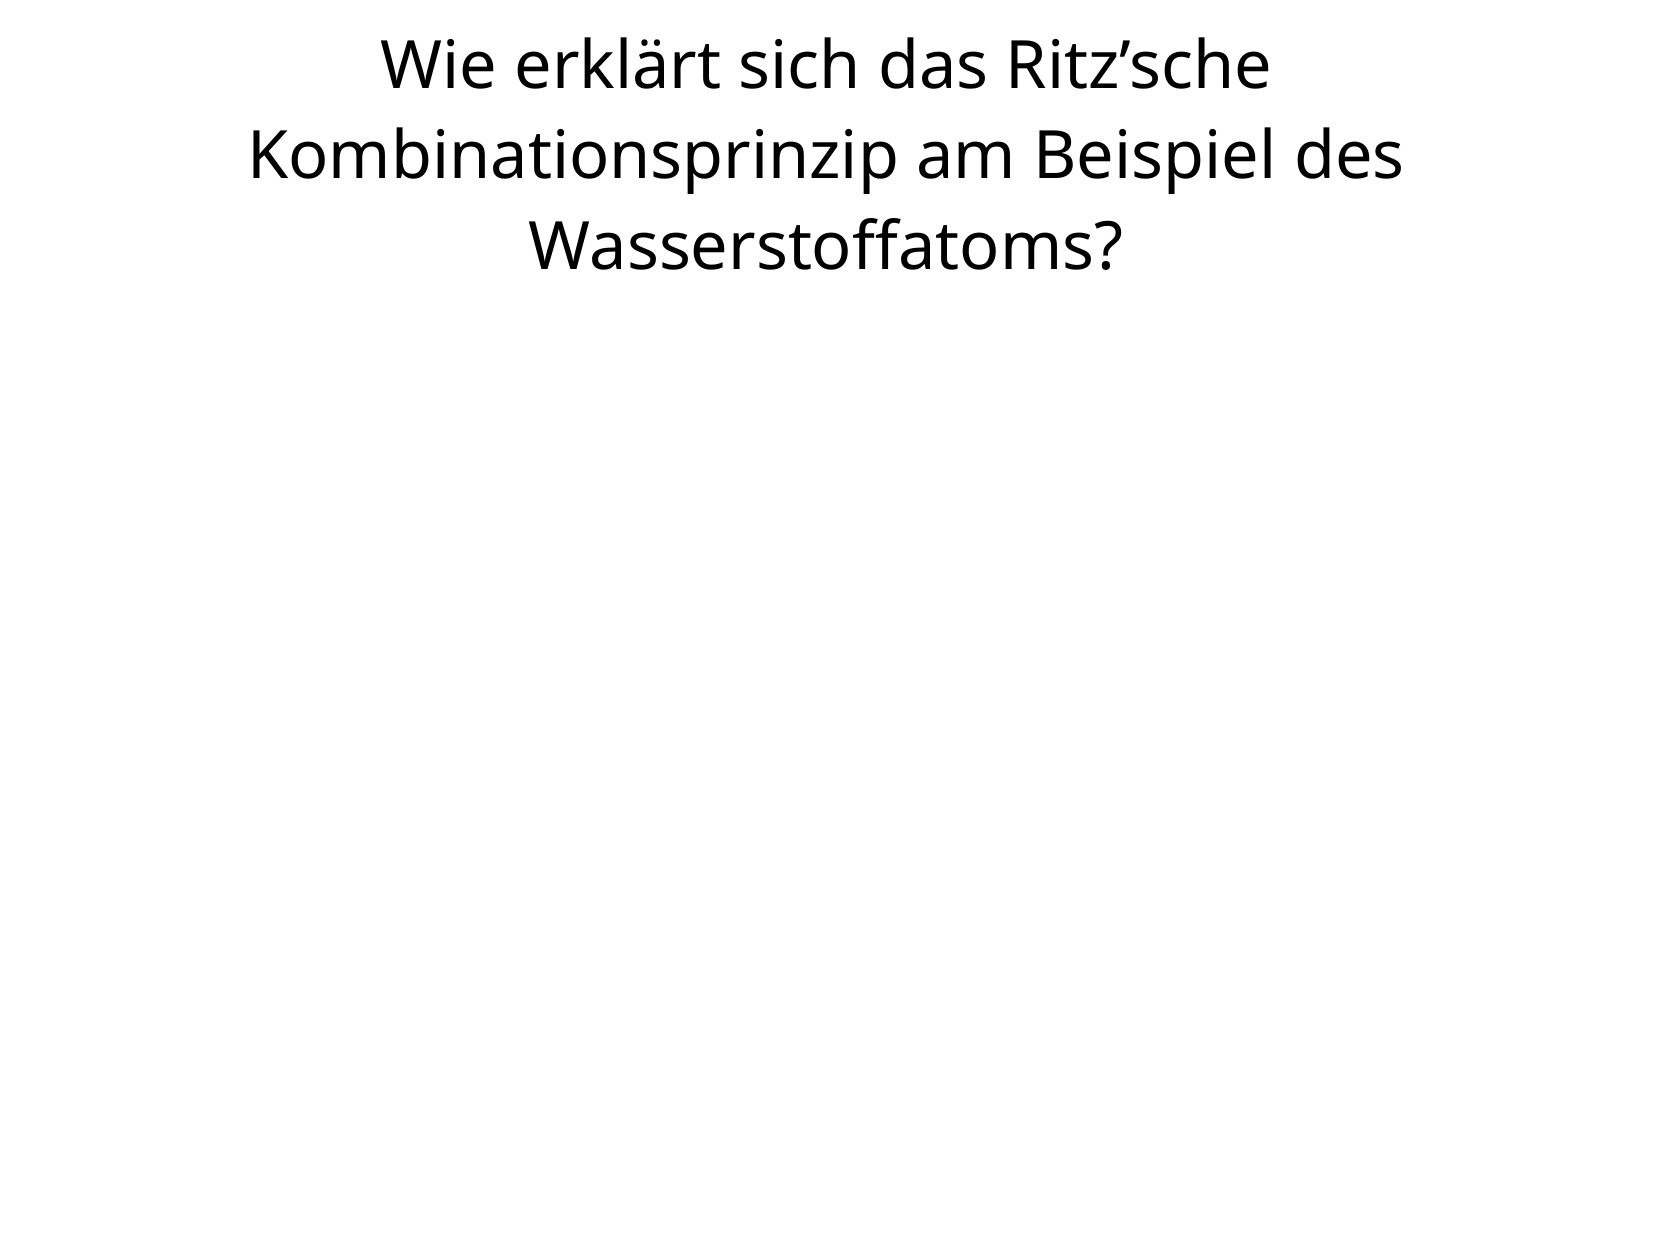

# Wie erklärt sich das Ritz’sche Kombinationsprinzip am Beispiel des Wasserstoffatoms?